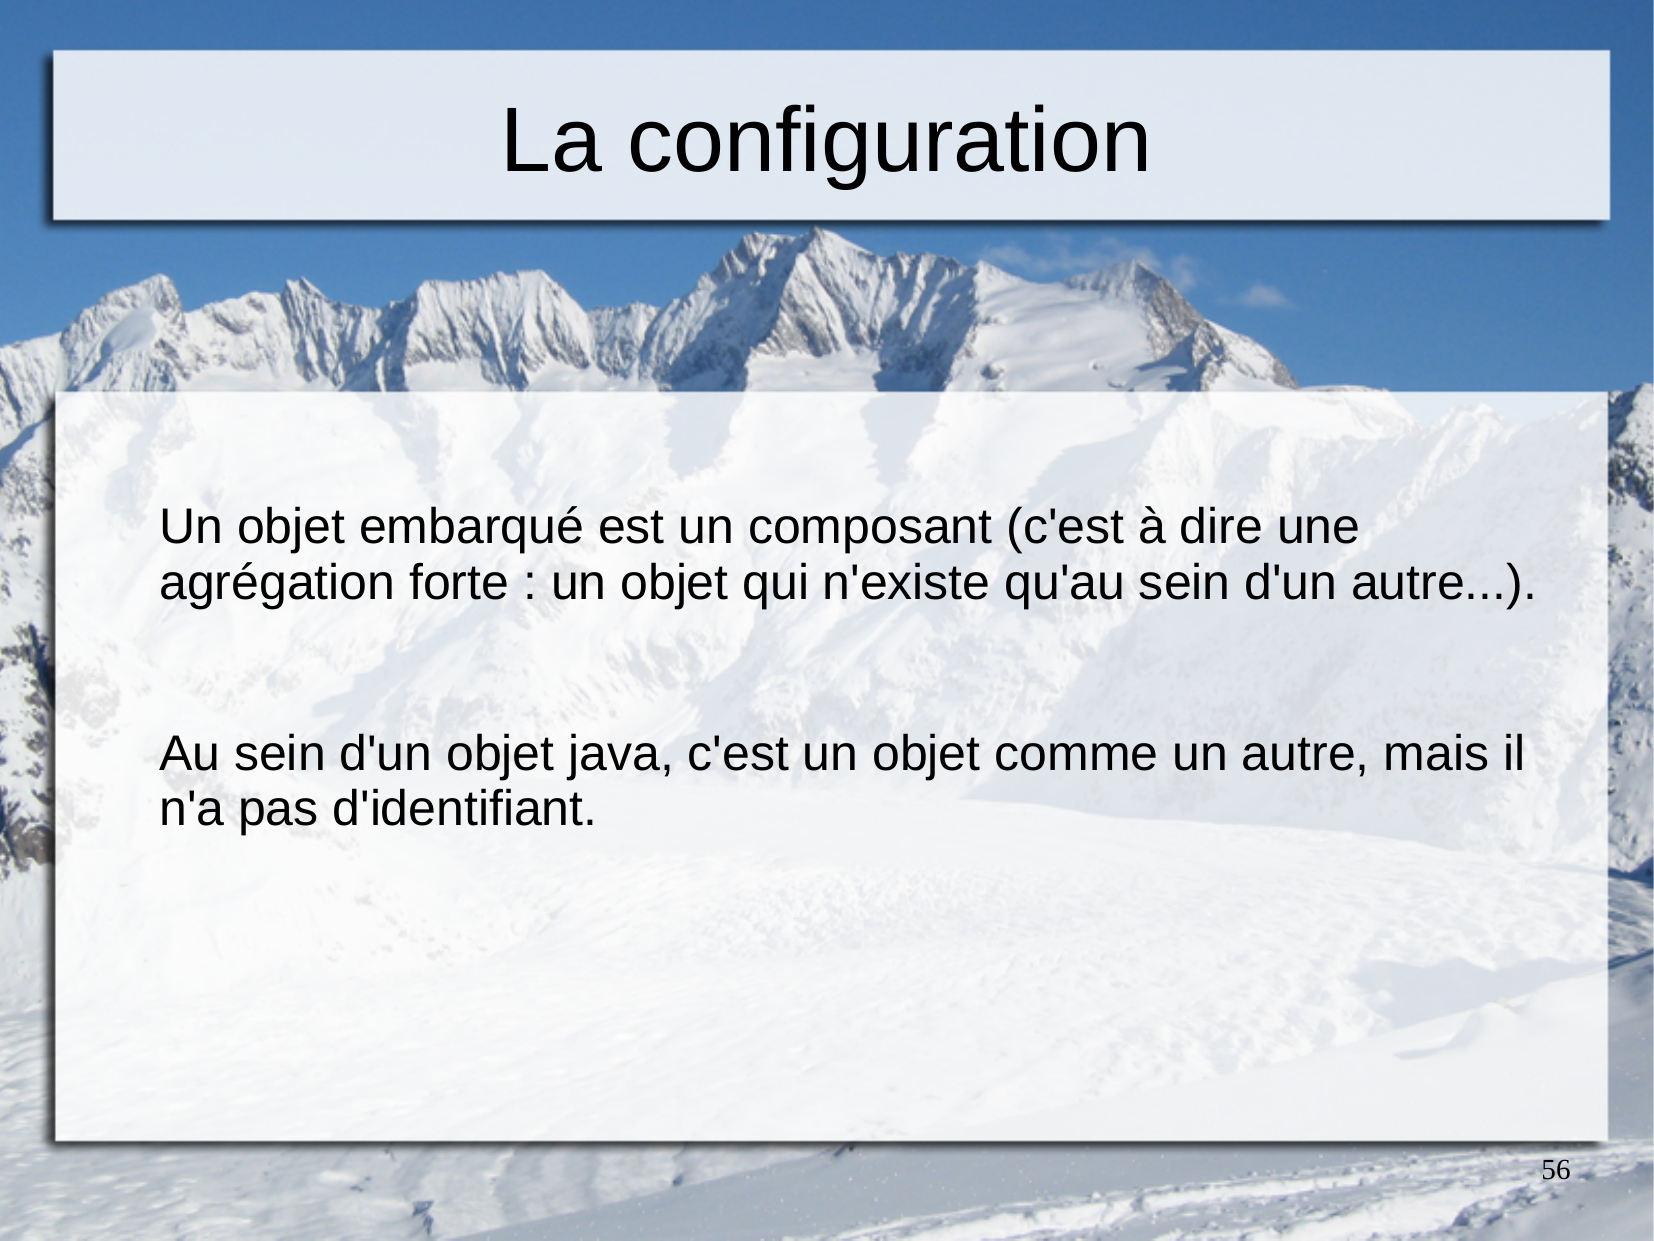

# La configuration
Un objet embarqué est un composant (c'est à dire une agrégation forte : un objet qui n'existe qu'au sein d'un autre...).
Au sein d'un objet java, c'est un objet comme un autre, mais il n'a pas d'identifiant.
56